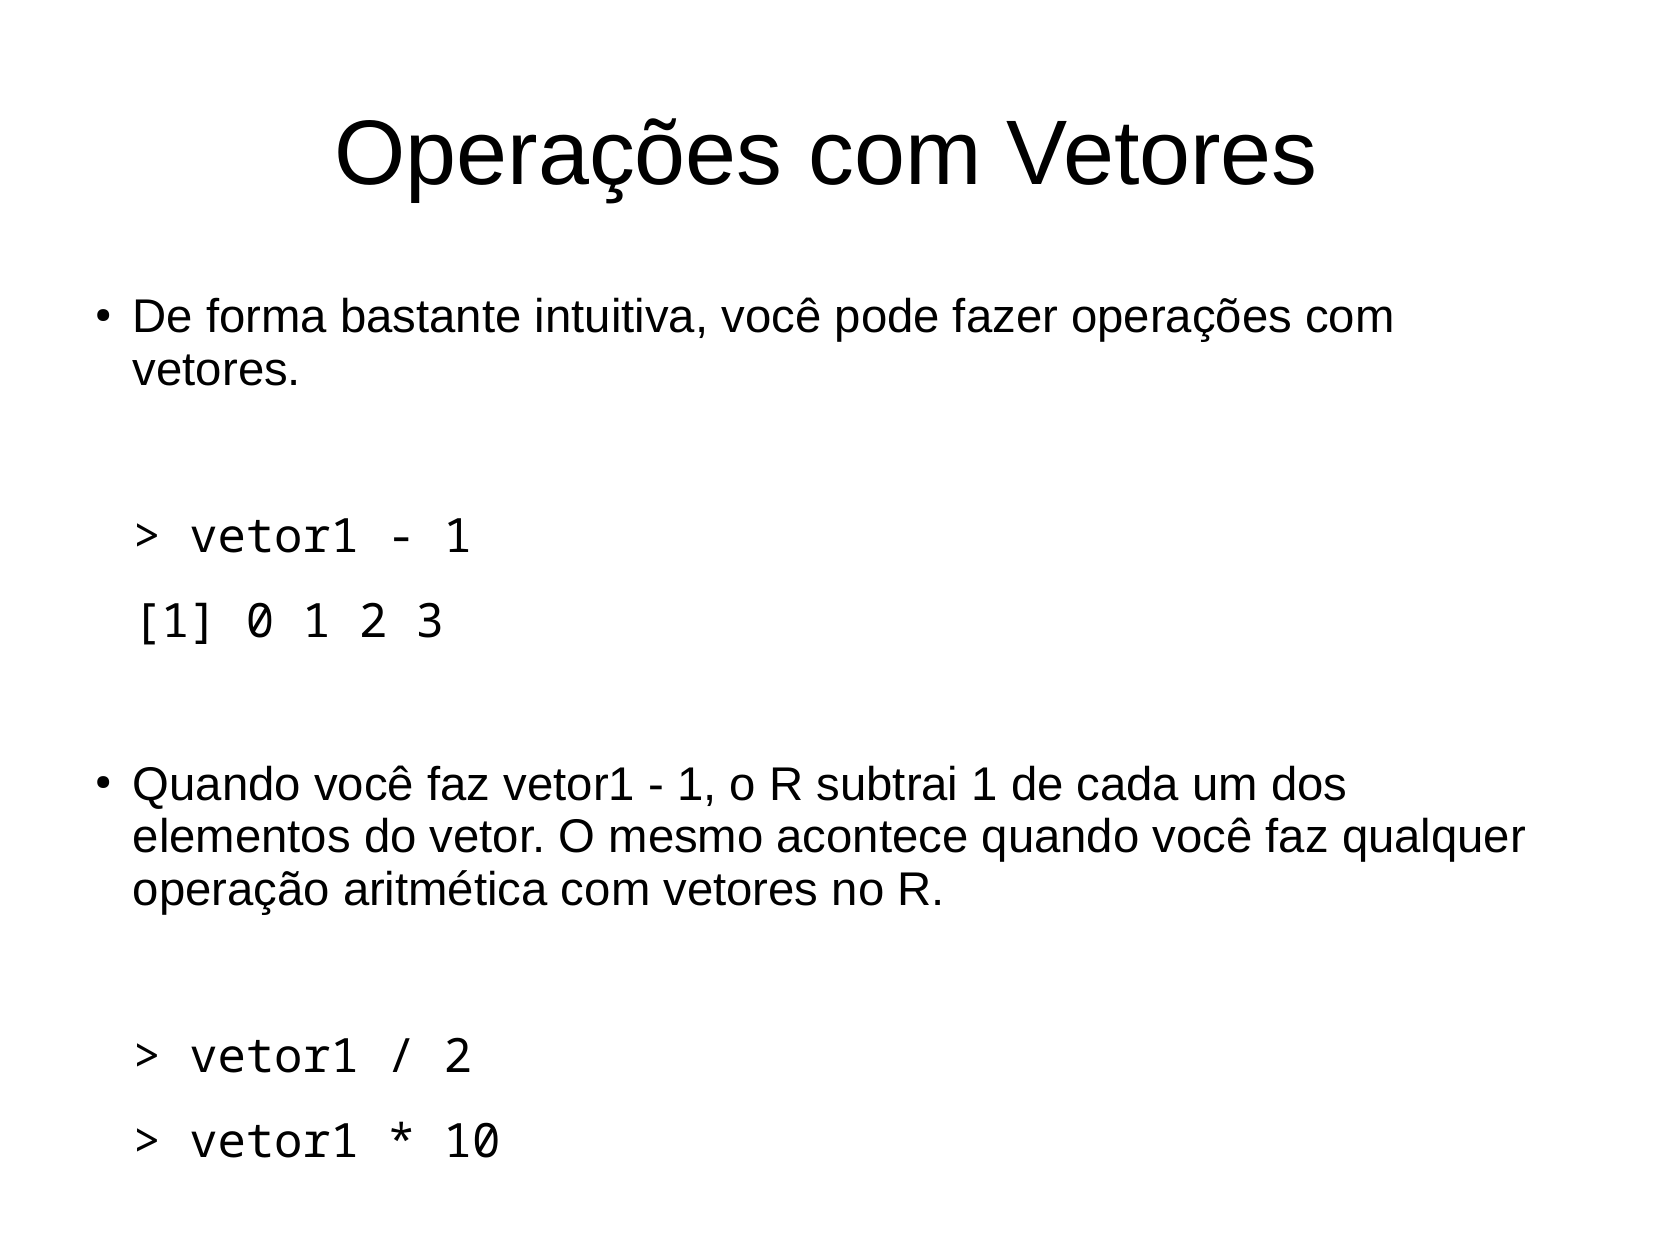

# Operações com Vetores
De forma bastante intuitiva, você pode fazer operações com vetores.
> vetor1 - 1
[1] 0 1 2 3
Quando você faz vetor1 - 1, o R subtrai 1 de cada um dos elementos do vetor. O mesmo acontece quando você faz qualquer operação aritmética com vetores no R.
> vetor1 / 2
> vetor1 * 10